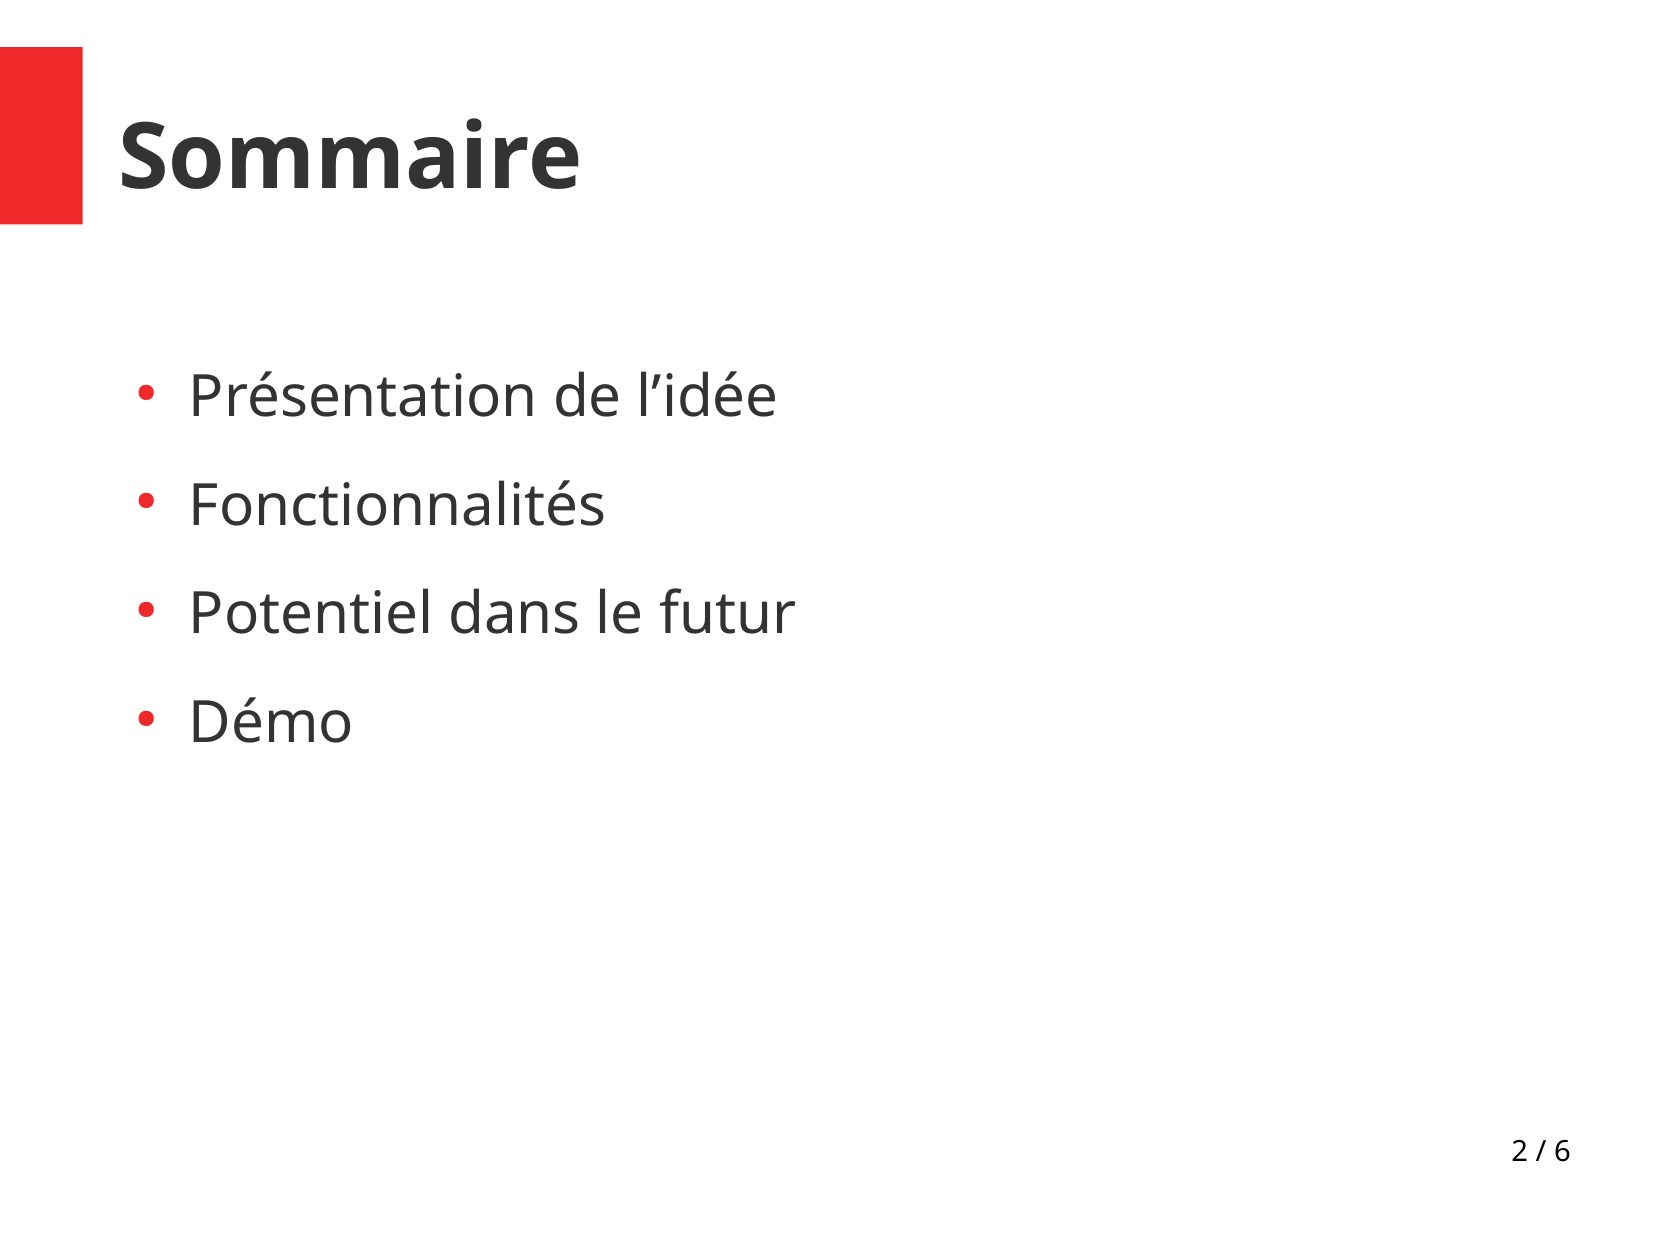

# Sommaire
Présentation de l’idée
Fonctionnalités
Potentiel dans le futur
Démo
2